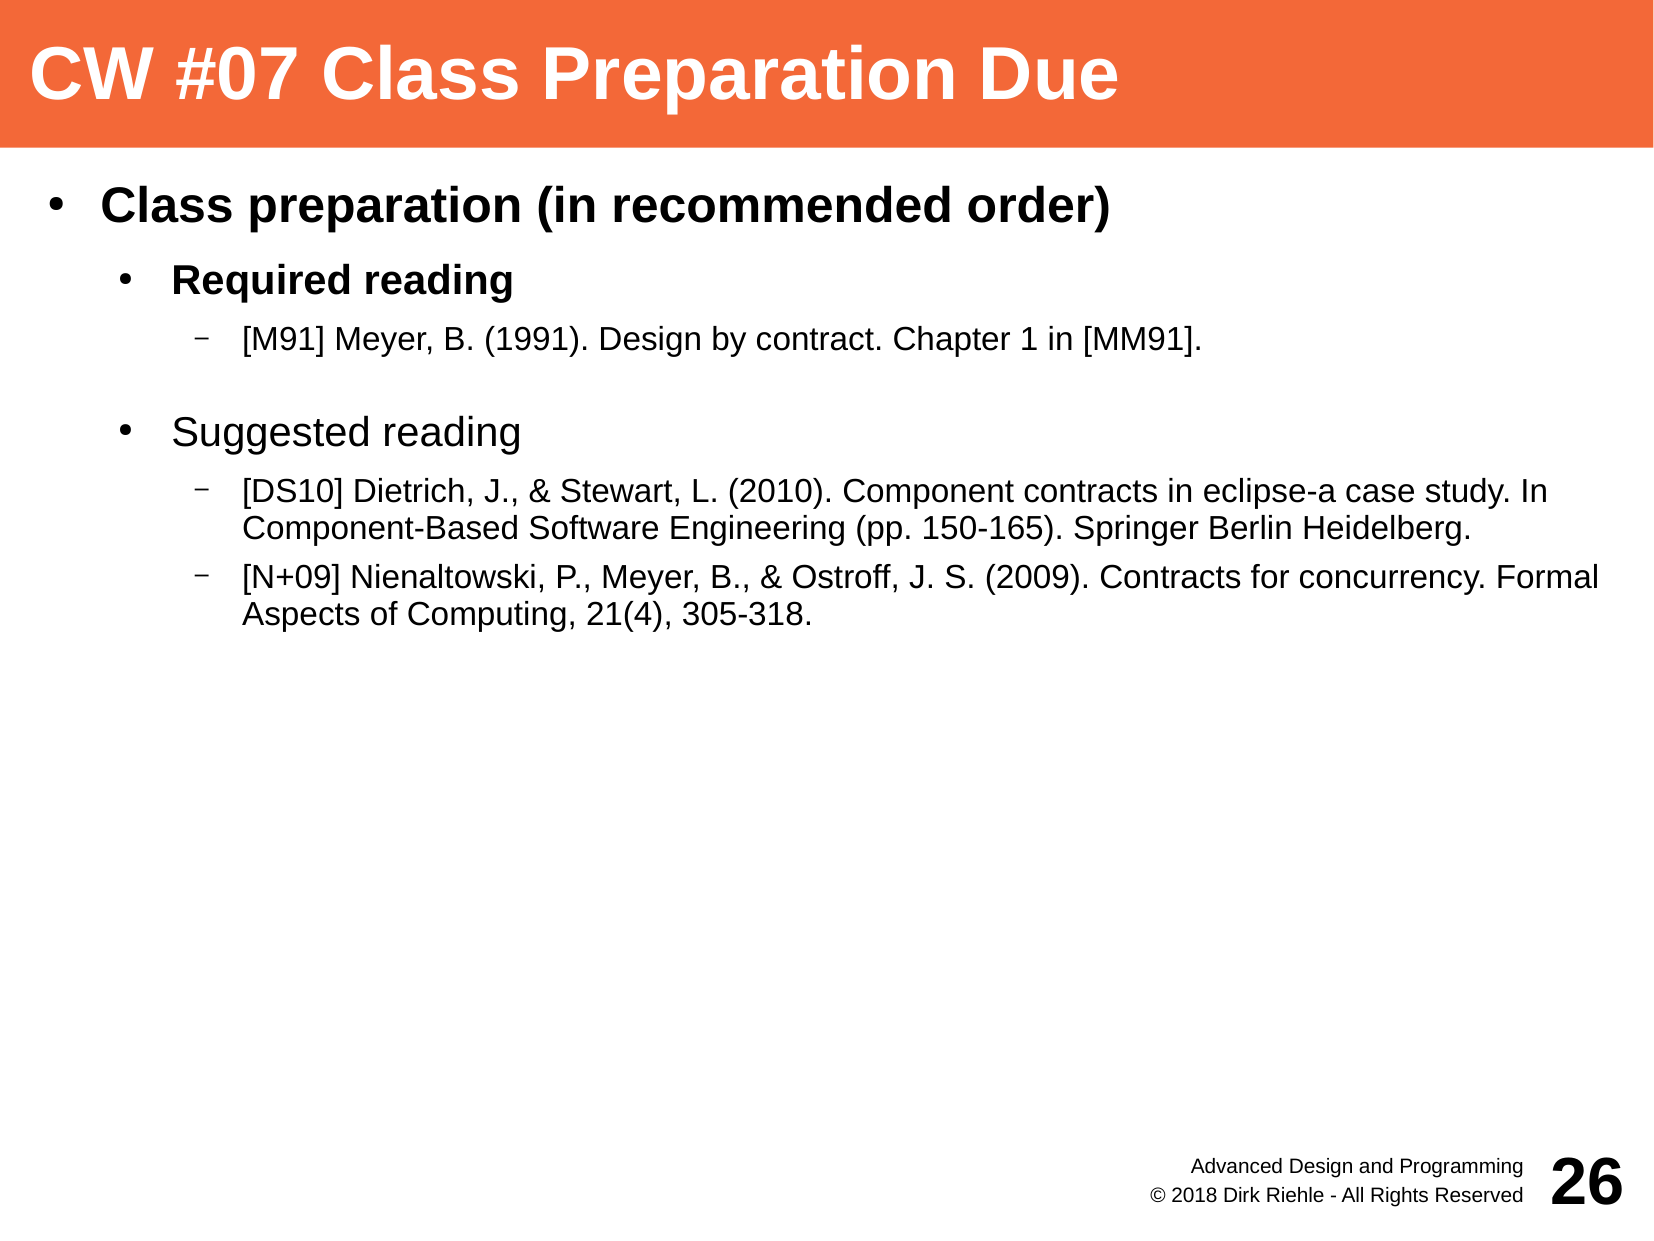

# CW #07 Class Preparation Due
Class preparation (in recommended order)
Required reading
[M91] Meyer, B. (1991). Design by contract. Chapter 1 in [MM91].
Suggested reading
[DS10] Dietrich, J., & Stewart, L. (2010). Component contracts in eclipse-a case study. In Component-Based Software Engineering (pp. 150-165). Springer Berlin Heidelberg.
[N+09] Nienaltowski, P., Meyer, B., & Ostroff, J. S. (2009). Contracts for concurrency. Formal Aspects of Computing, 21(4), 305-318.
Advanced Design and Programming
26
© 2018 Dirk Riehle - All Rights Reserved